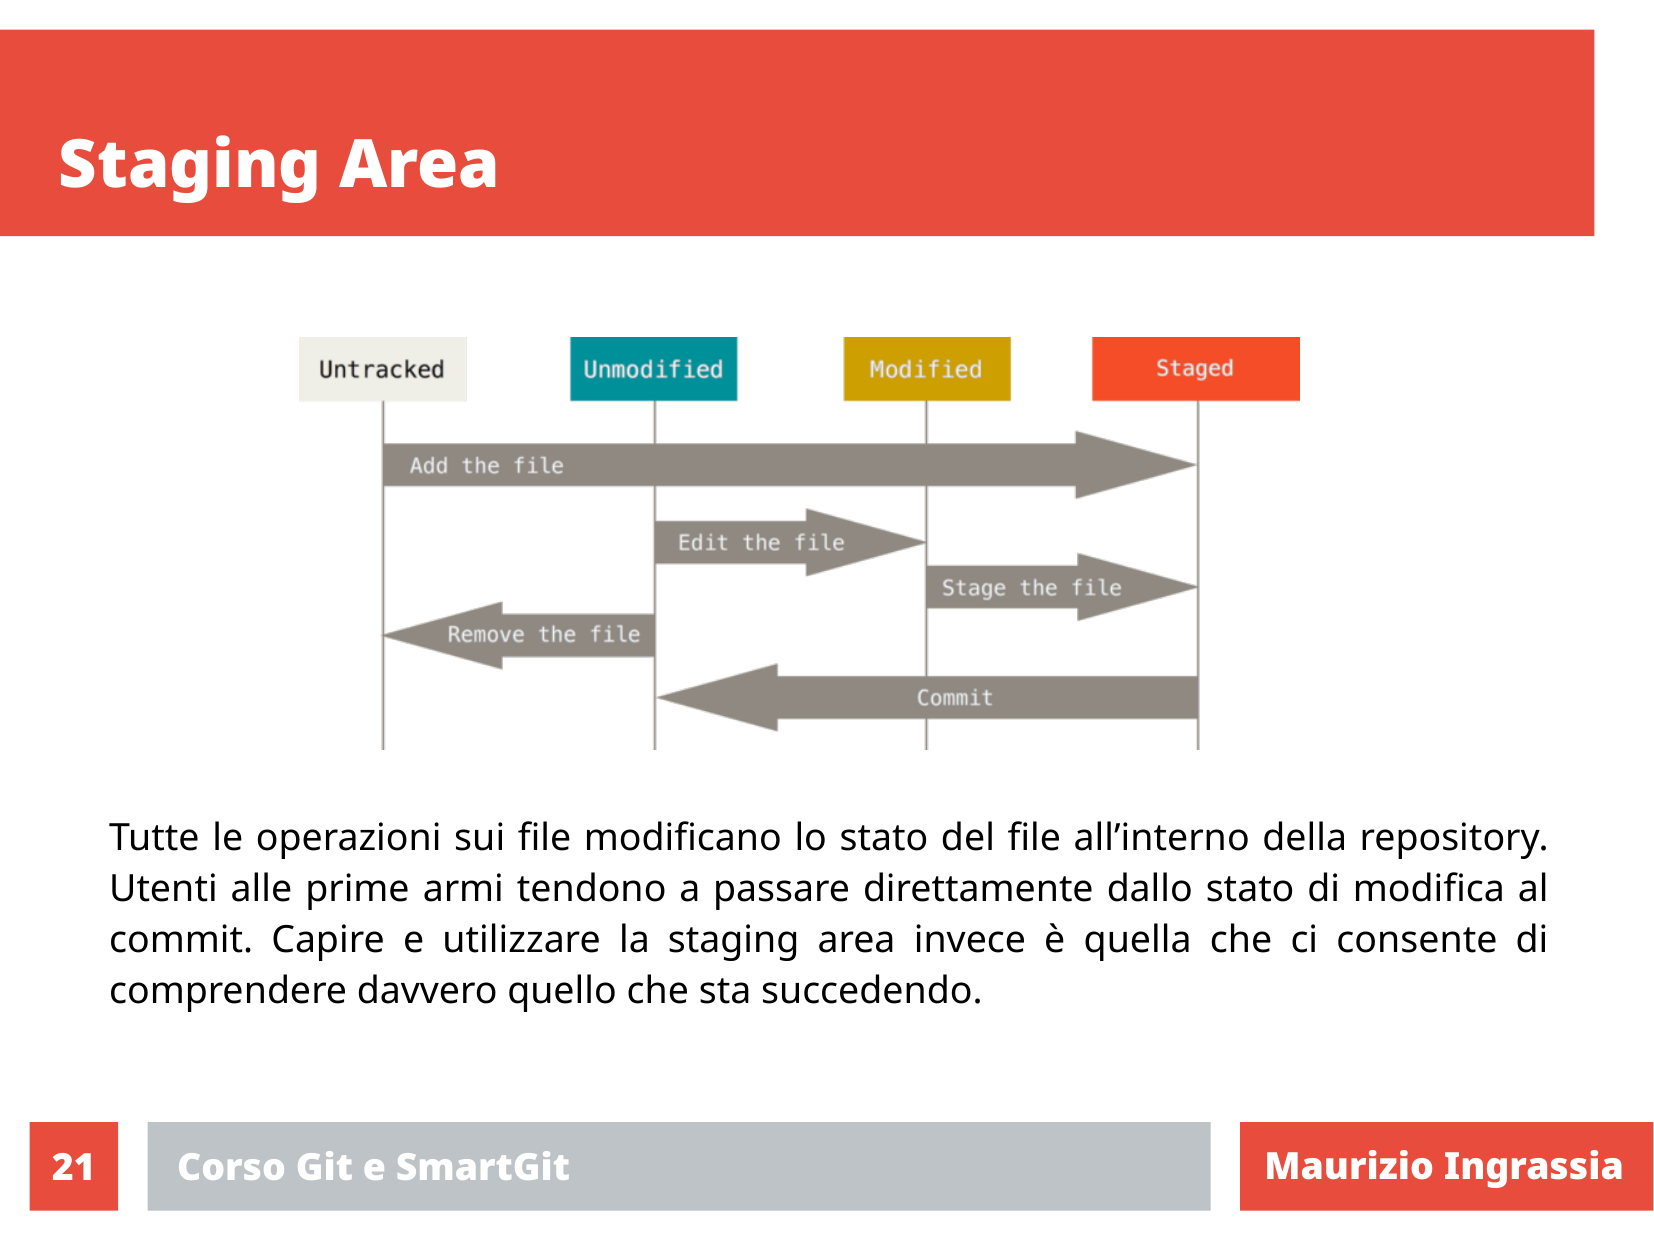

# Staging Area
Tutte le operazioni sui file modificano lo stato del file all’interno della repository. Utenti alle prime armi tendono a passare direttamente dallo stato di modifica al commit. Capire e utilizzare la staging area invece è quella che ci consente di comprendere davvero quello che sta succedendo.
21
Corso Git e SmartGit
Maurizio Ingrassia